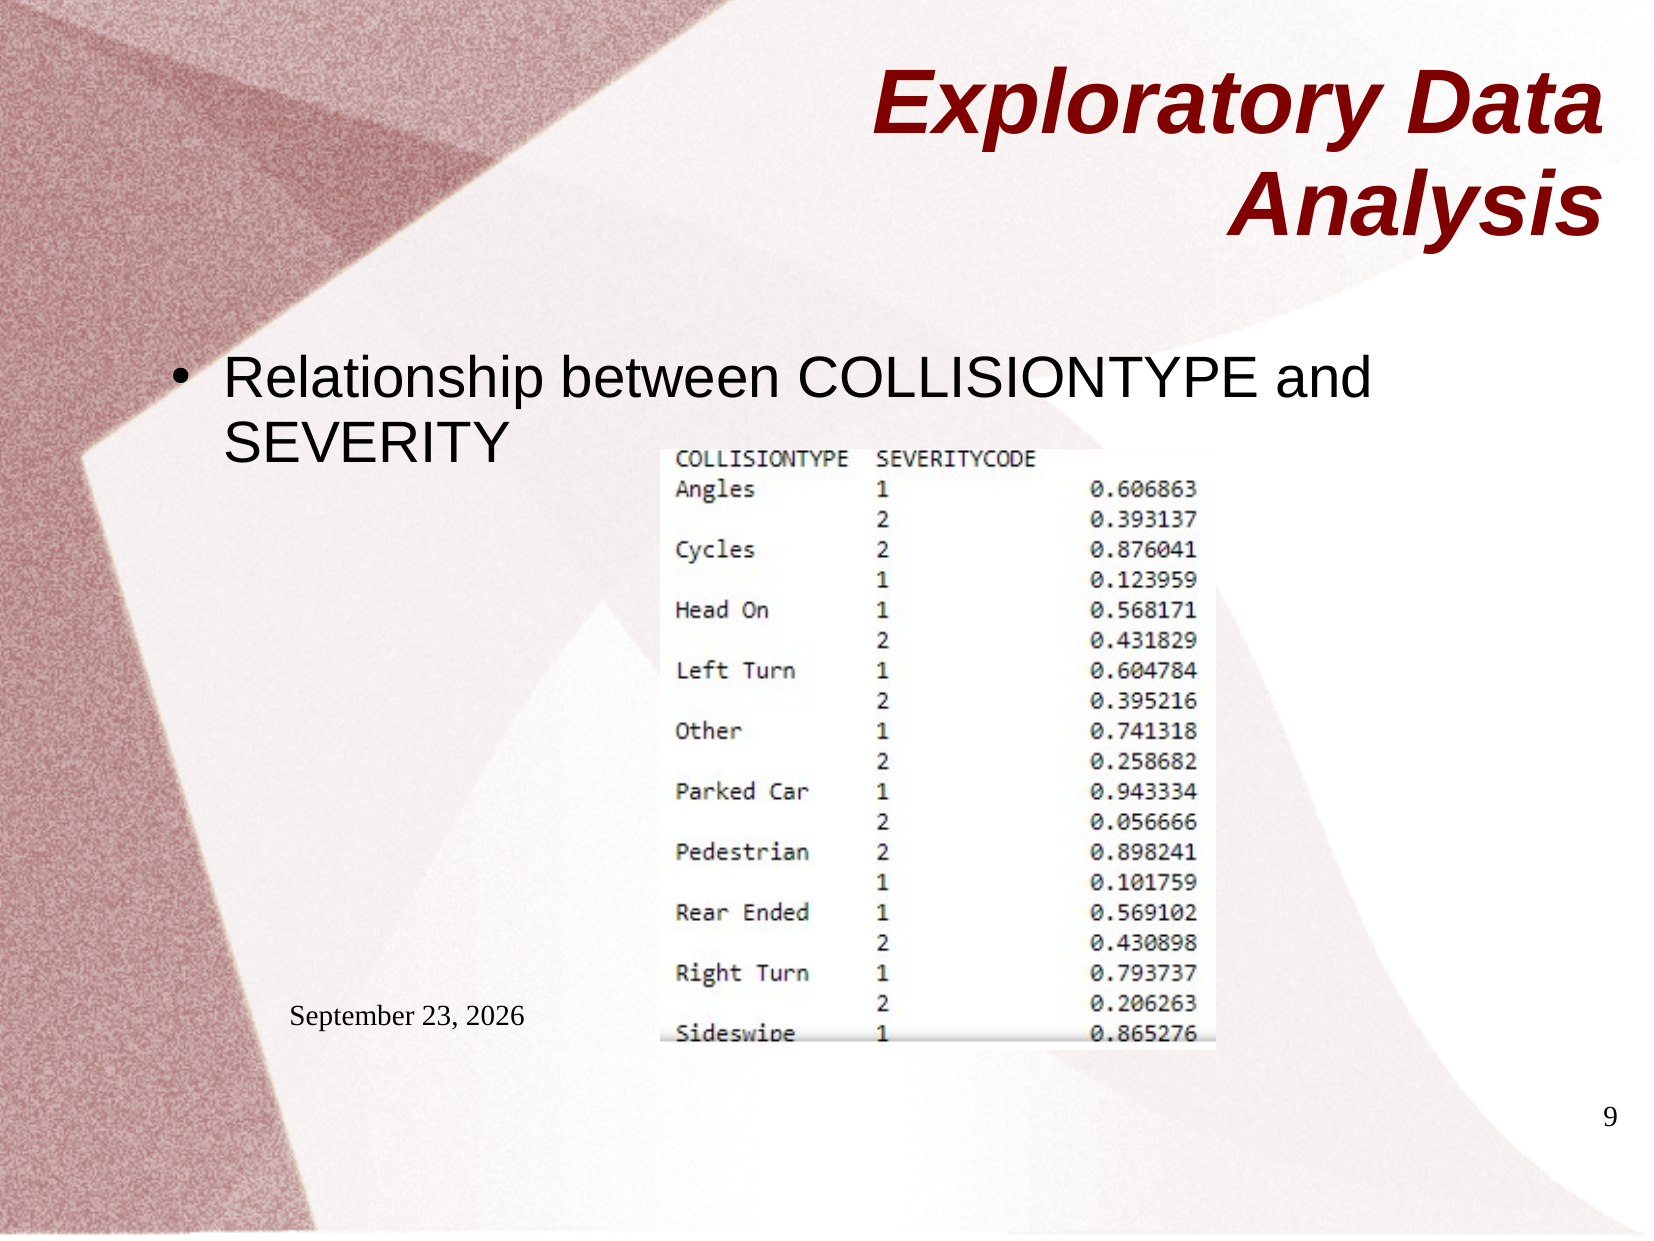

# Exploratory Data Analysis
Relationship between COLLISIONTYPE and SEVERITY
9